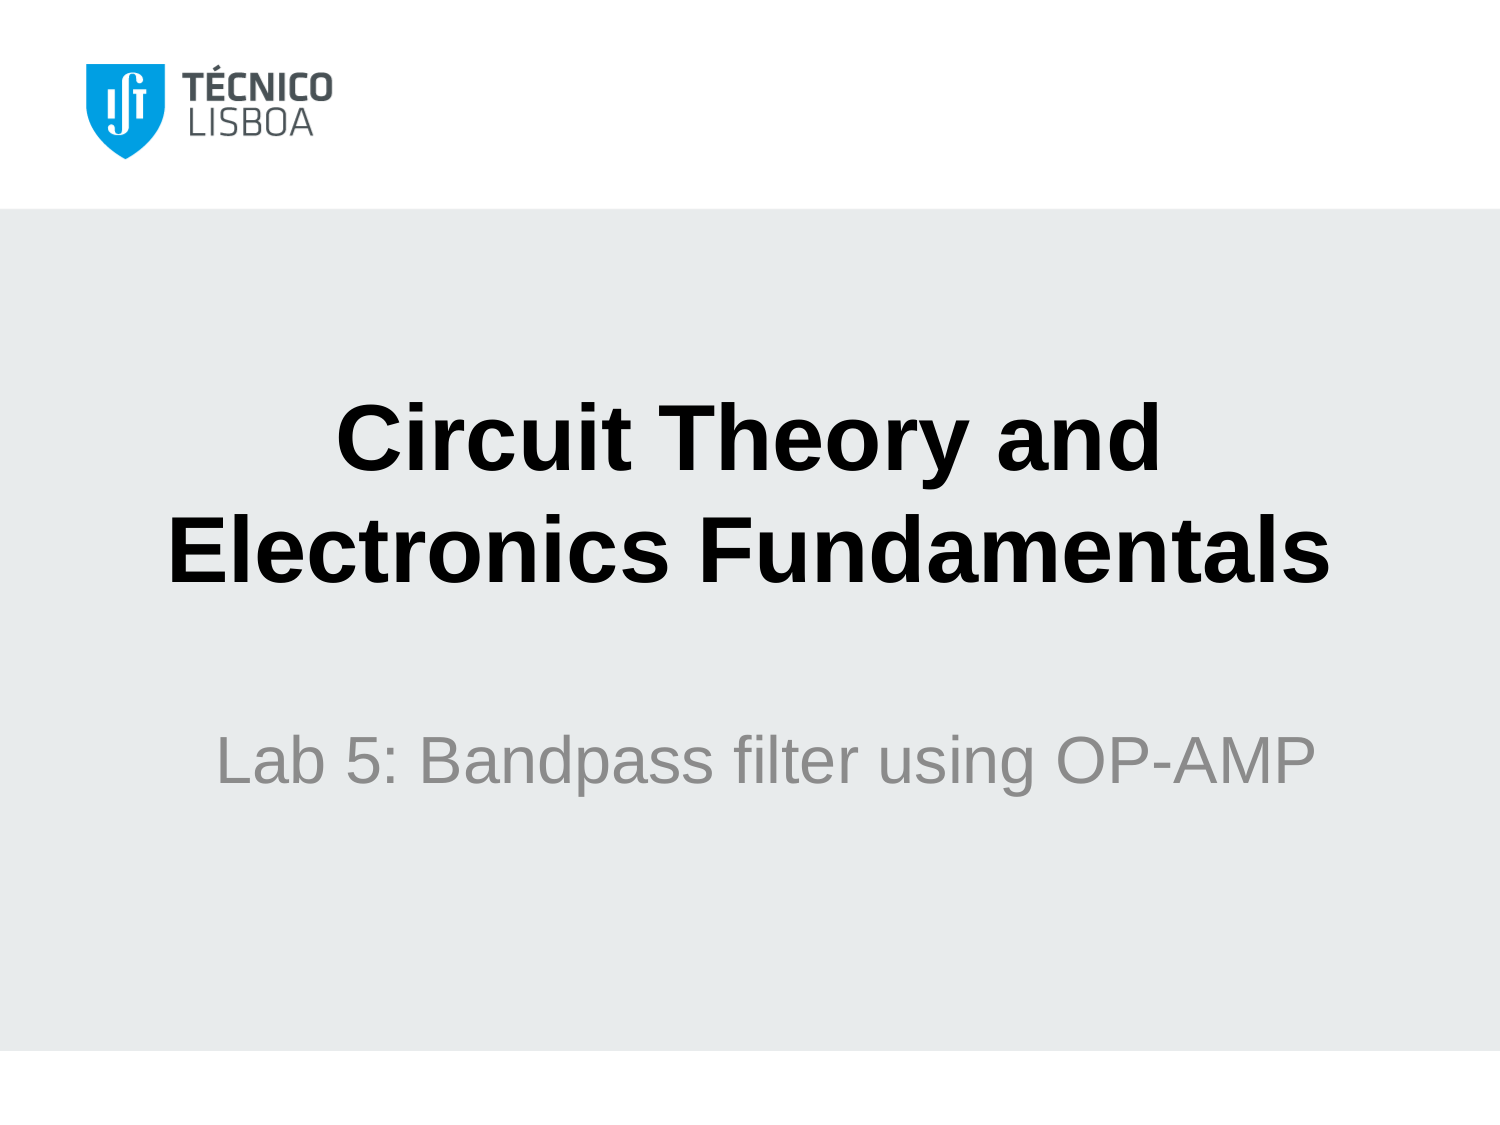

Circuit Theory and Electronics Fundamentals
# Lab 5: Bandpass filter using OP-AMP